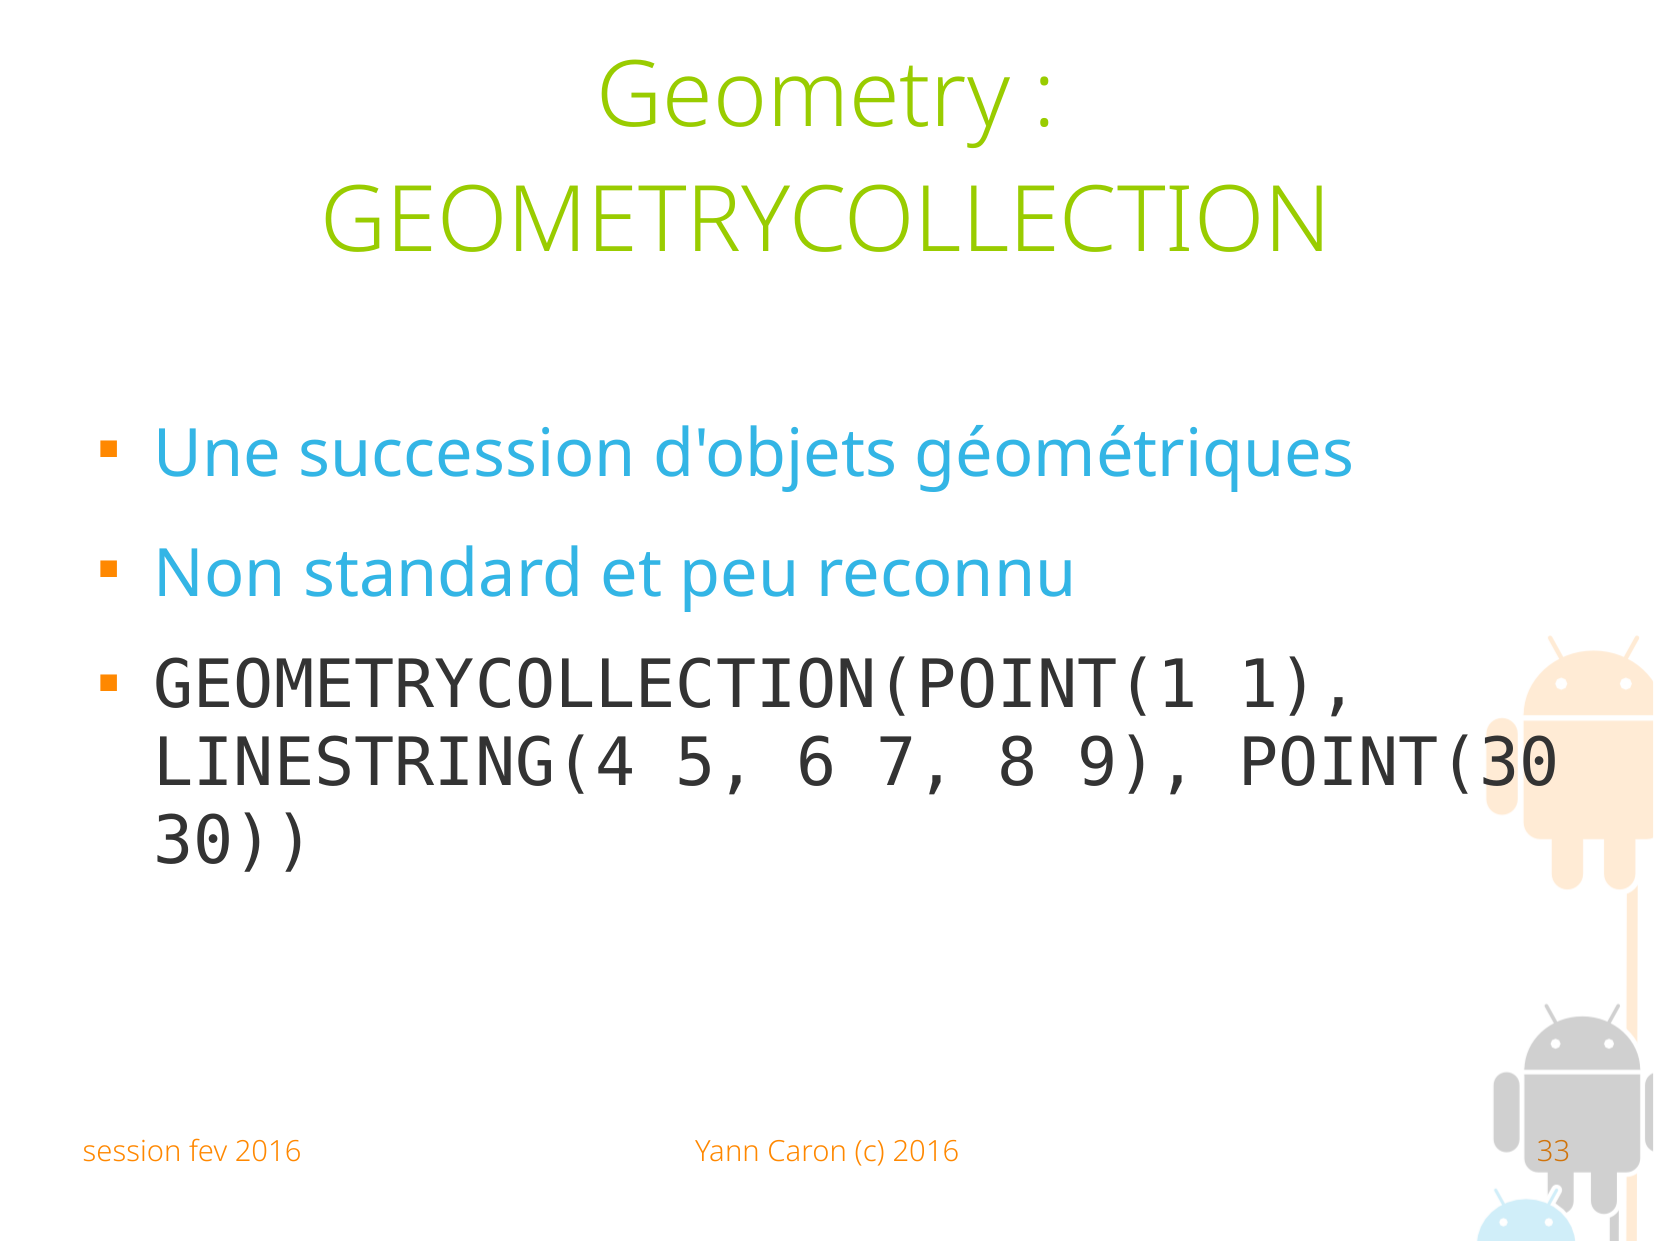

# Geometry : GEOMETRYCOLLECTION
Une succession d'objets géométriques
Non standard et peu reconnu
GEOMETRYCOLLECTION(POINT(1 1), LINESTRING(4 5, 6 7, 8 9), POINT(30 30))
session fev 2016
Yann Caron (c) 2016
33